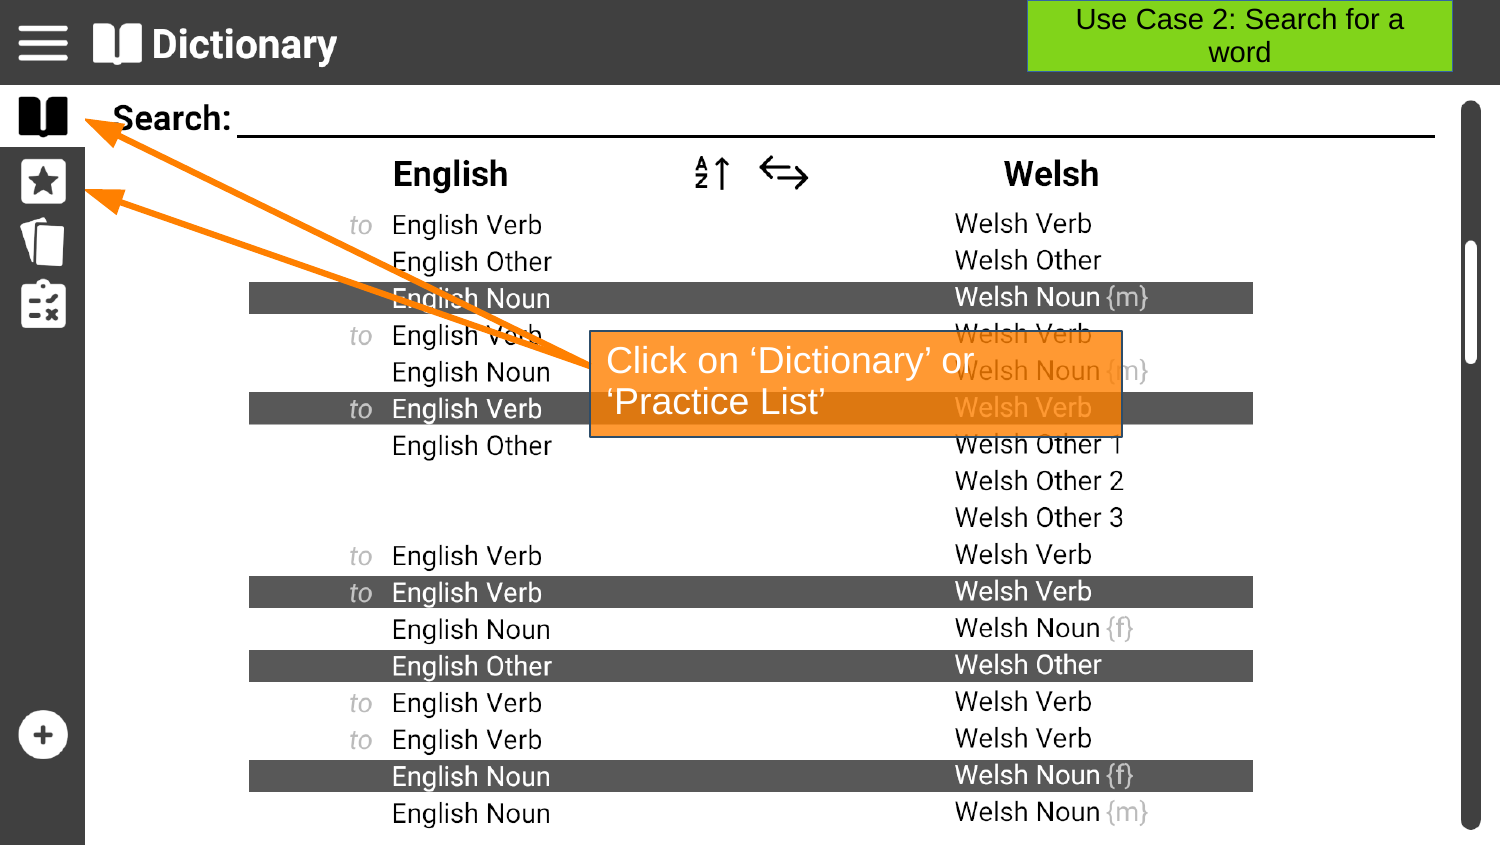

Use Case 2: Search for a word
Click on ‘Dictionary’ or ‘Practice List’